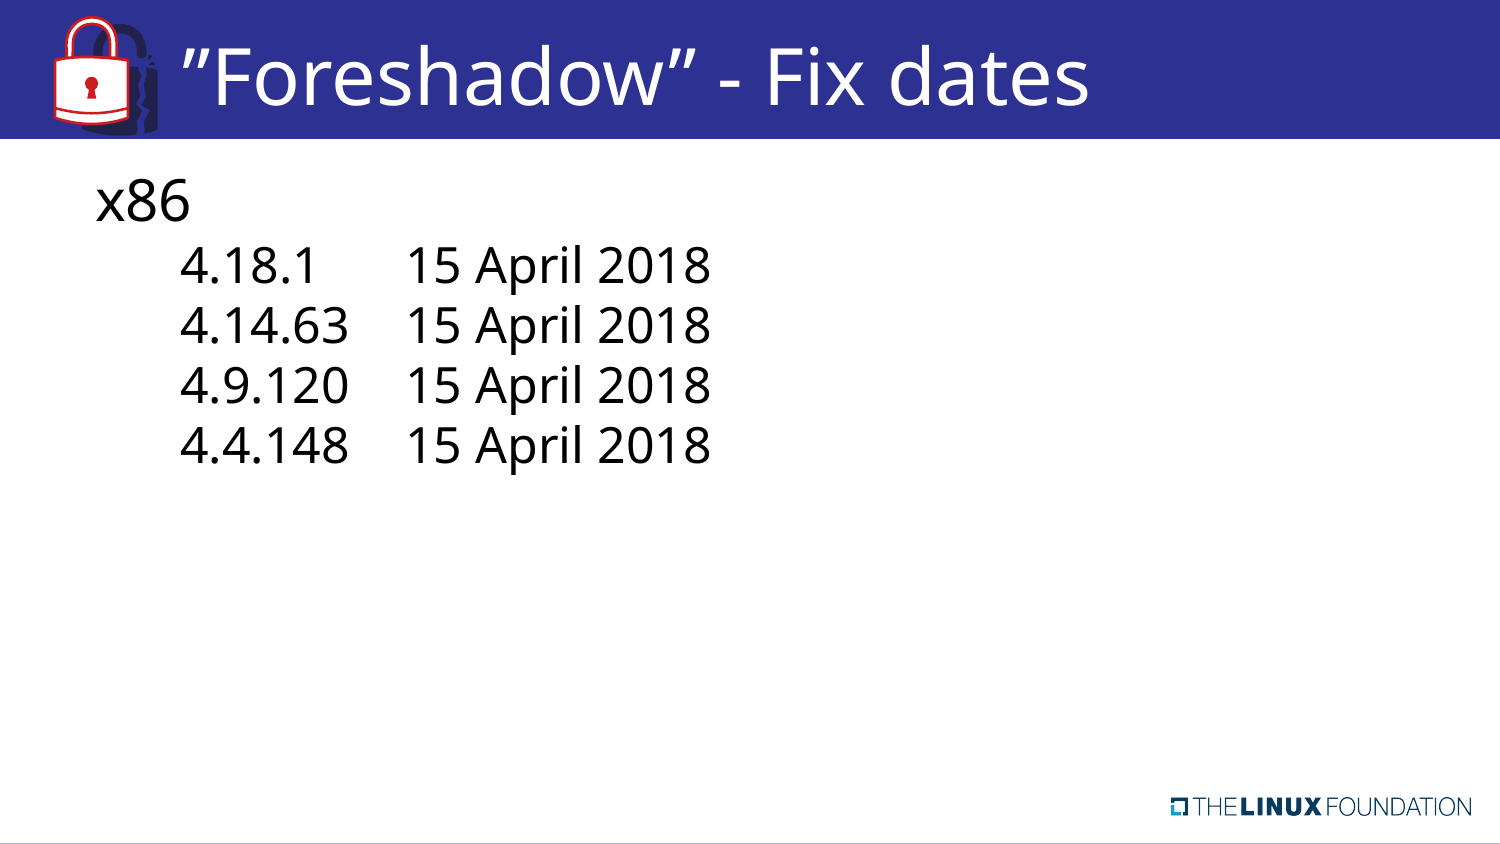

”Foreshadow” - Fix dates
# x86
4.18.1		15 April 2018
4.14.63	15 April 2018
4.9.120	15 April 2018
4.4.148	15 April 2018